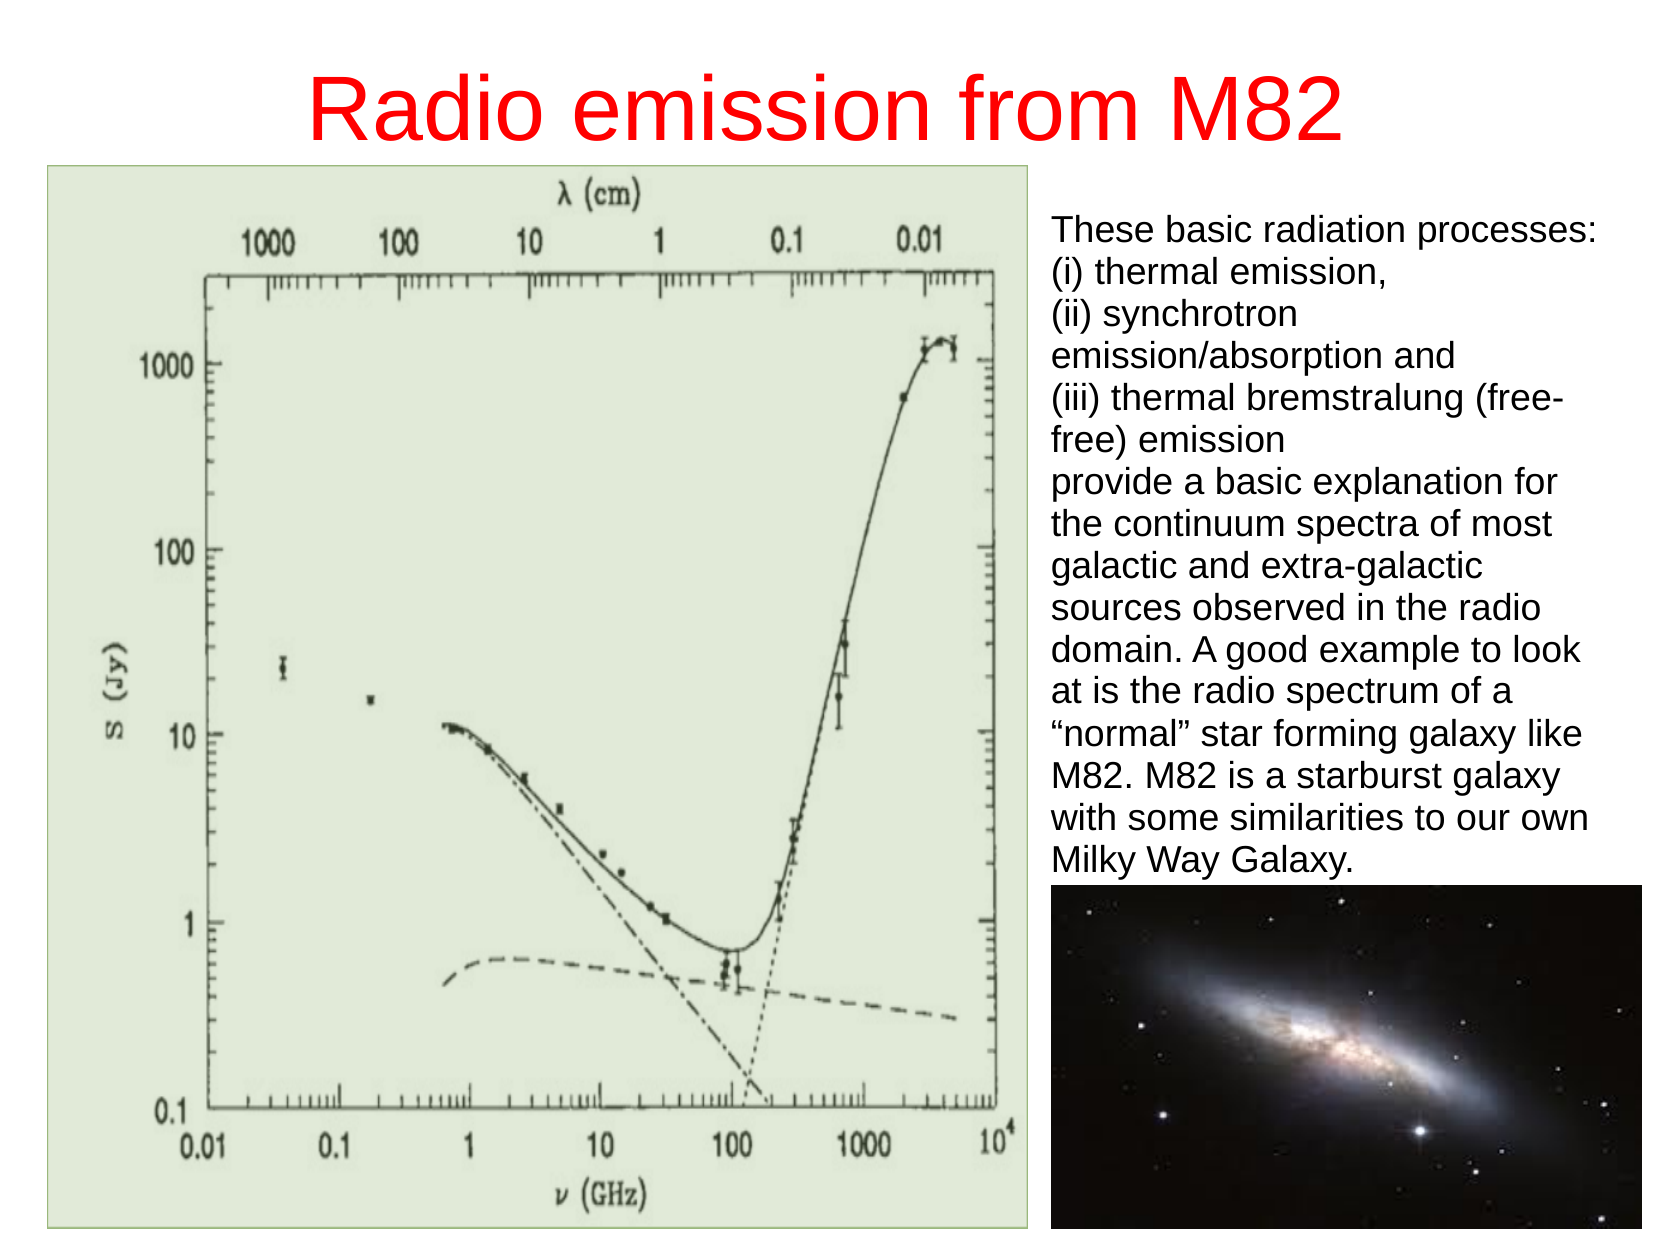

# Radio emission from M82
These basic radiation processes: (i) thermal emission,
(ii) synchrotron emission/absorption and
(iii) thermal bremstralung (free-free) emission
provide a basic explanation for the continuum spectra of most galactic and extra-galactic sources observed in the radio domain. A good example to look
at is the radio spectrum of a “normal” star forming galaxy like M82. M82 is a starburst galaxy with some similarities to our own Milky Way Galaxy.